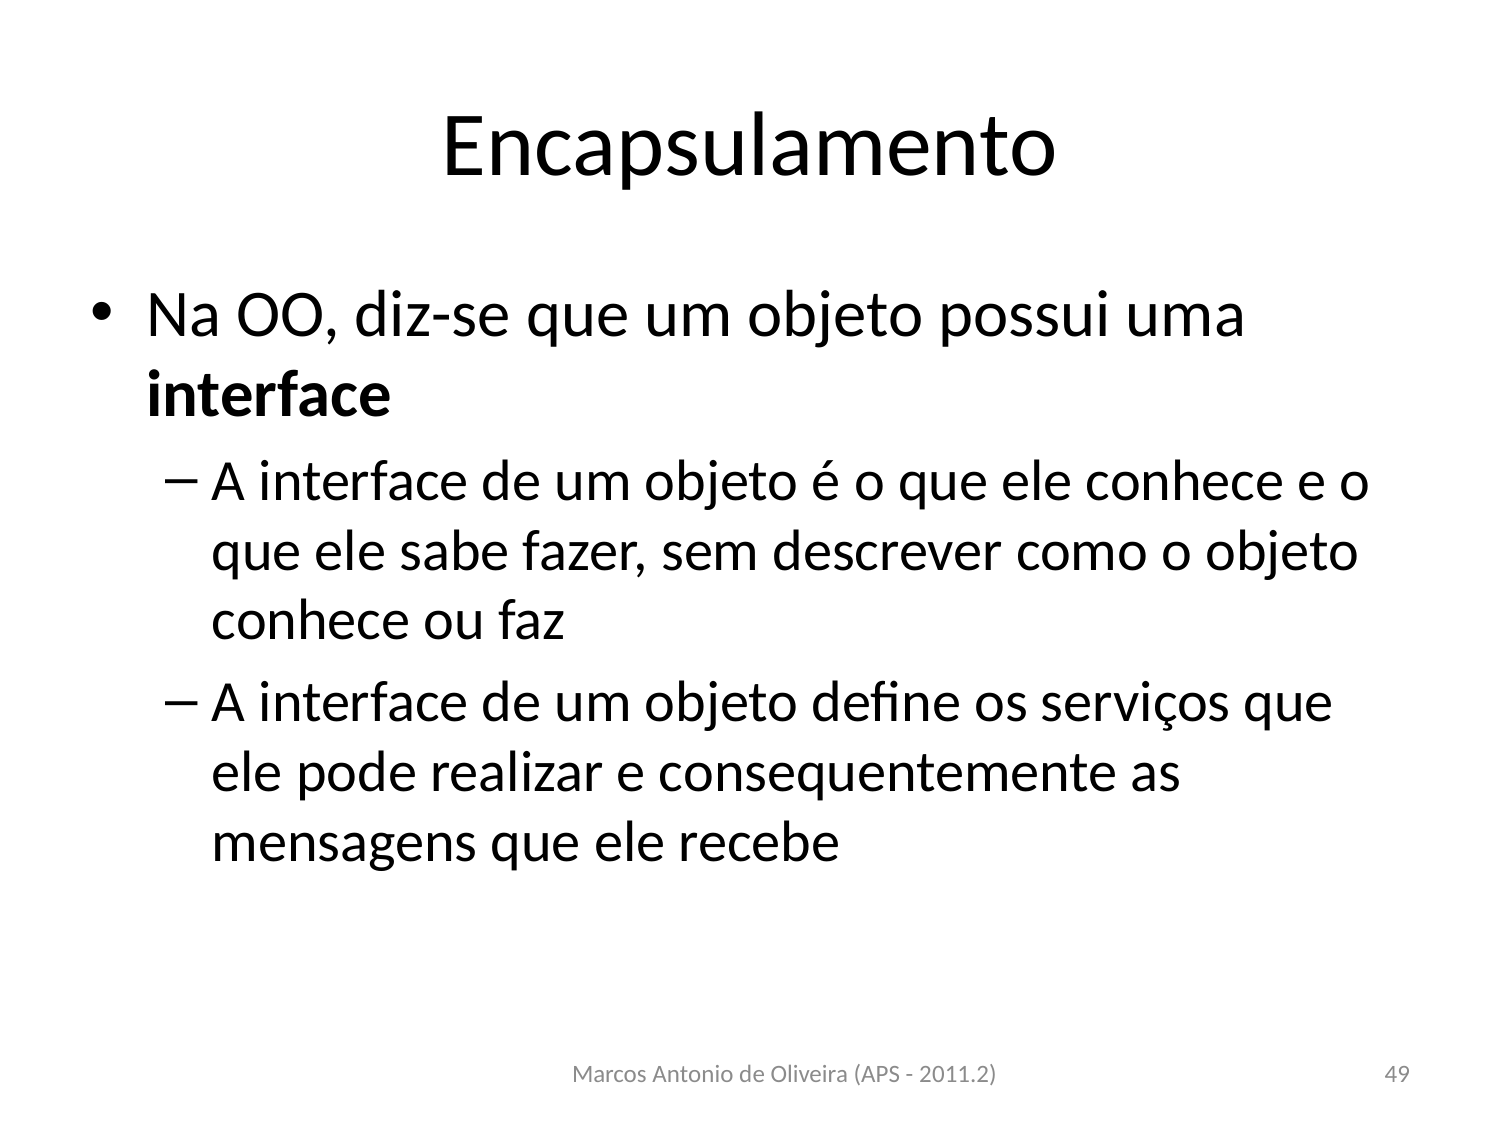

# Encapsulamento
Na OO, diz-se que um objeto possui uma interface
A interface de um objeto é o que ele conhece e o que ele sabe fazer, sem descrever como o objeto conhece ou faz
A interface de um objeto define os serviços que ele pode realizar e consequentemente as mensagens que ele recebe
Marcos Antonio de Oliveira (APS - 2011.2)